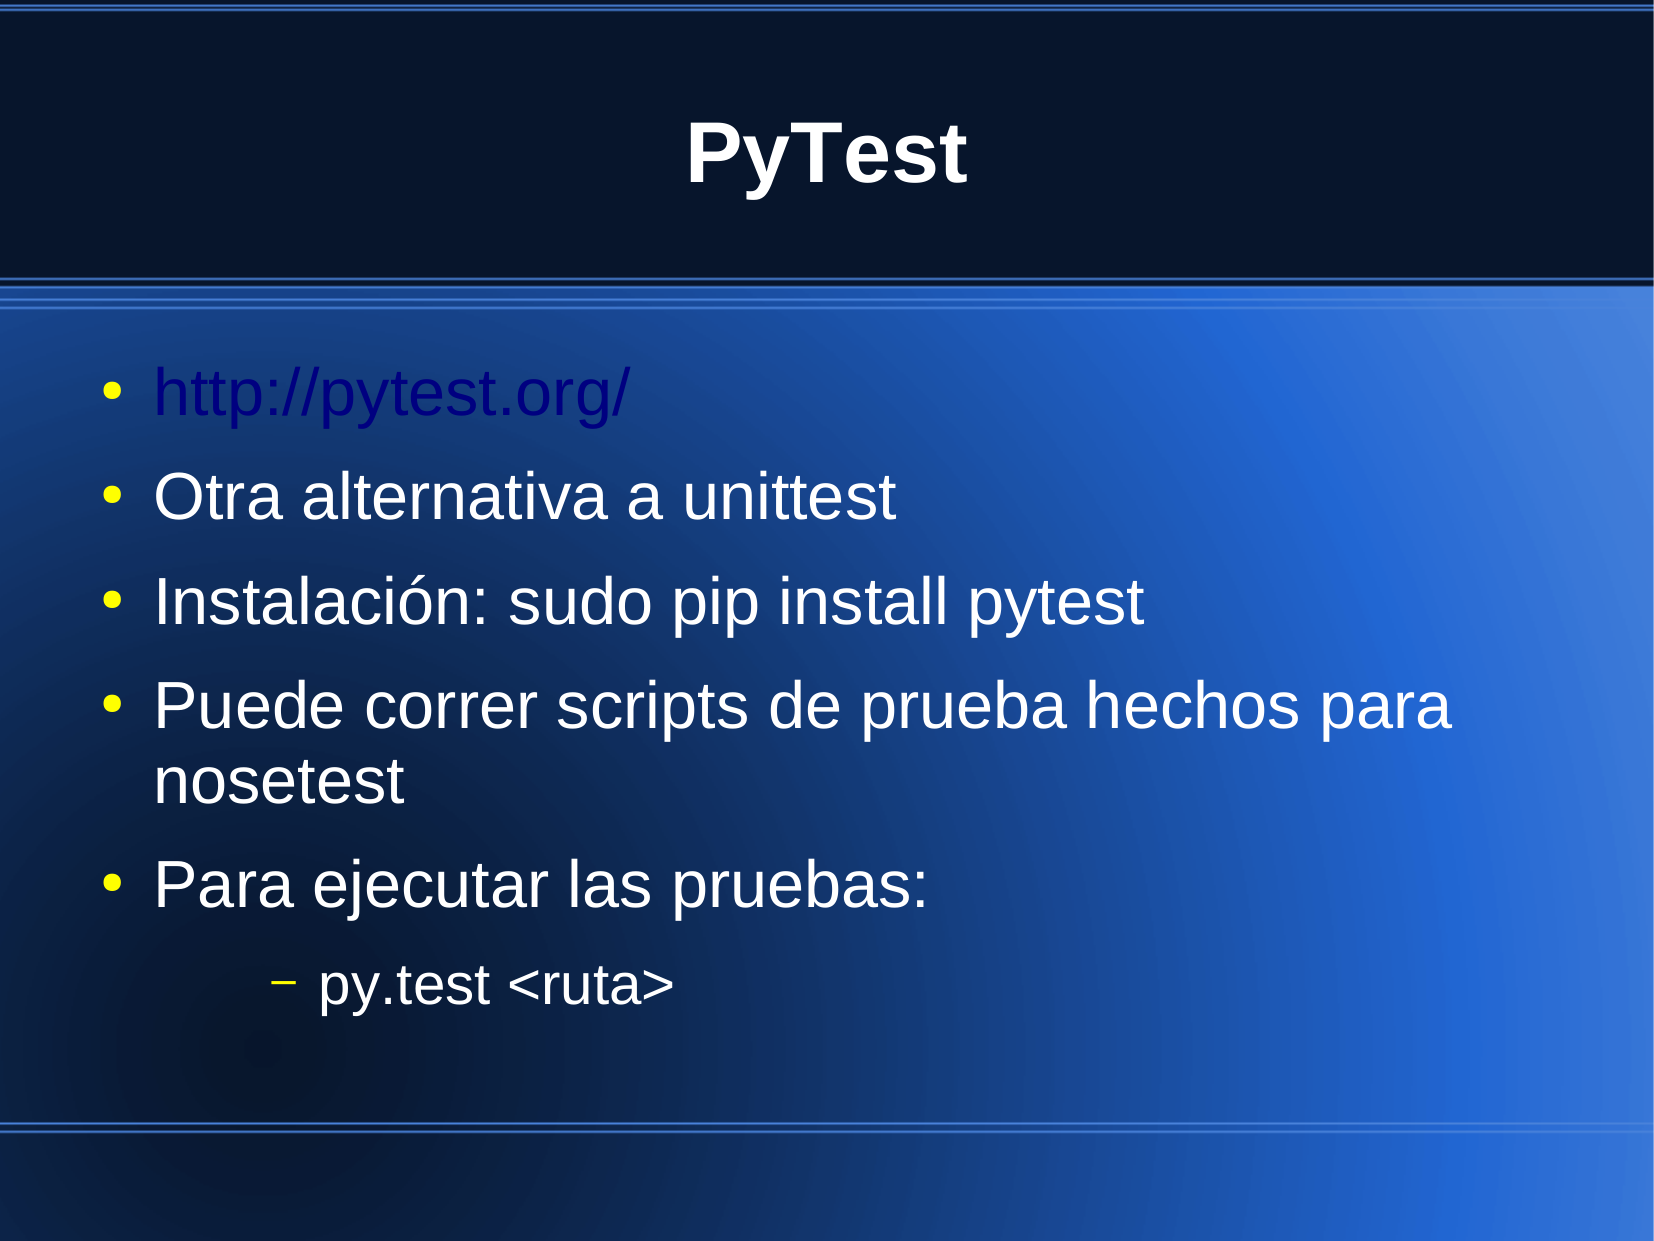

# PyTest
http://pytest.org/
Otra alternativa a unittest
Instalación: sudo pip install pytest
Puede correr scripts de prueba hechos para nosetest
Para ejecutar las pruebas:
py.test <ruta>